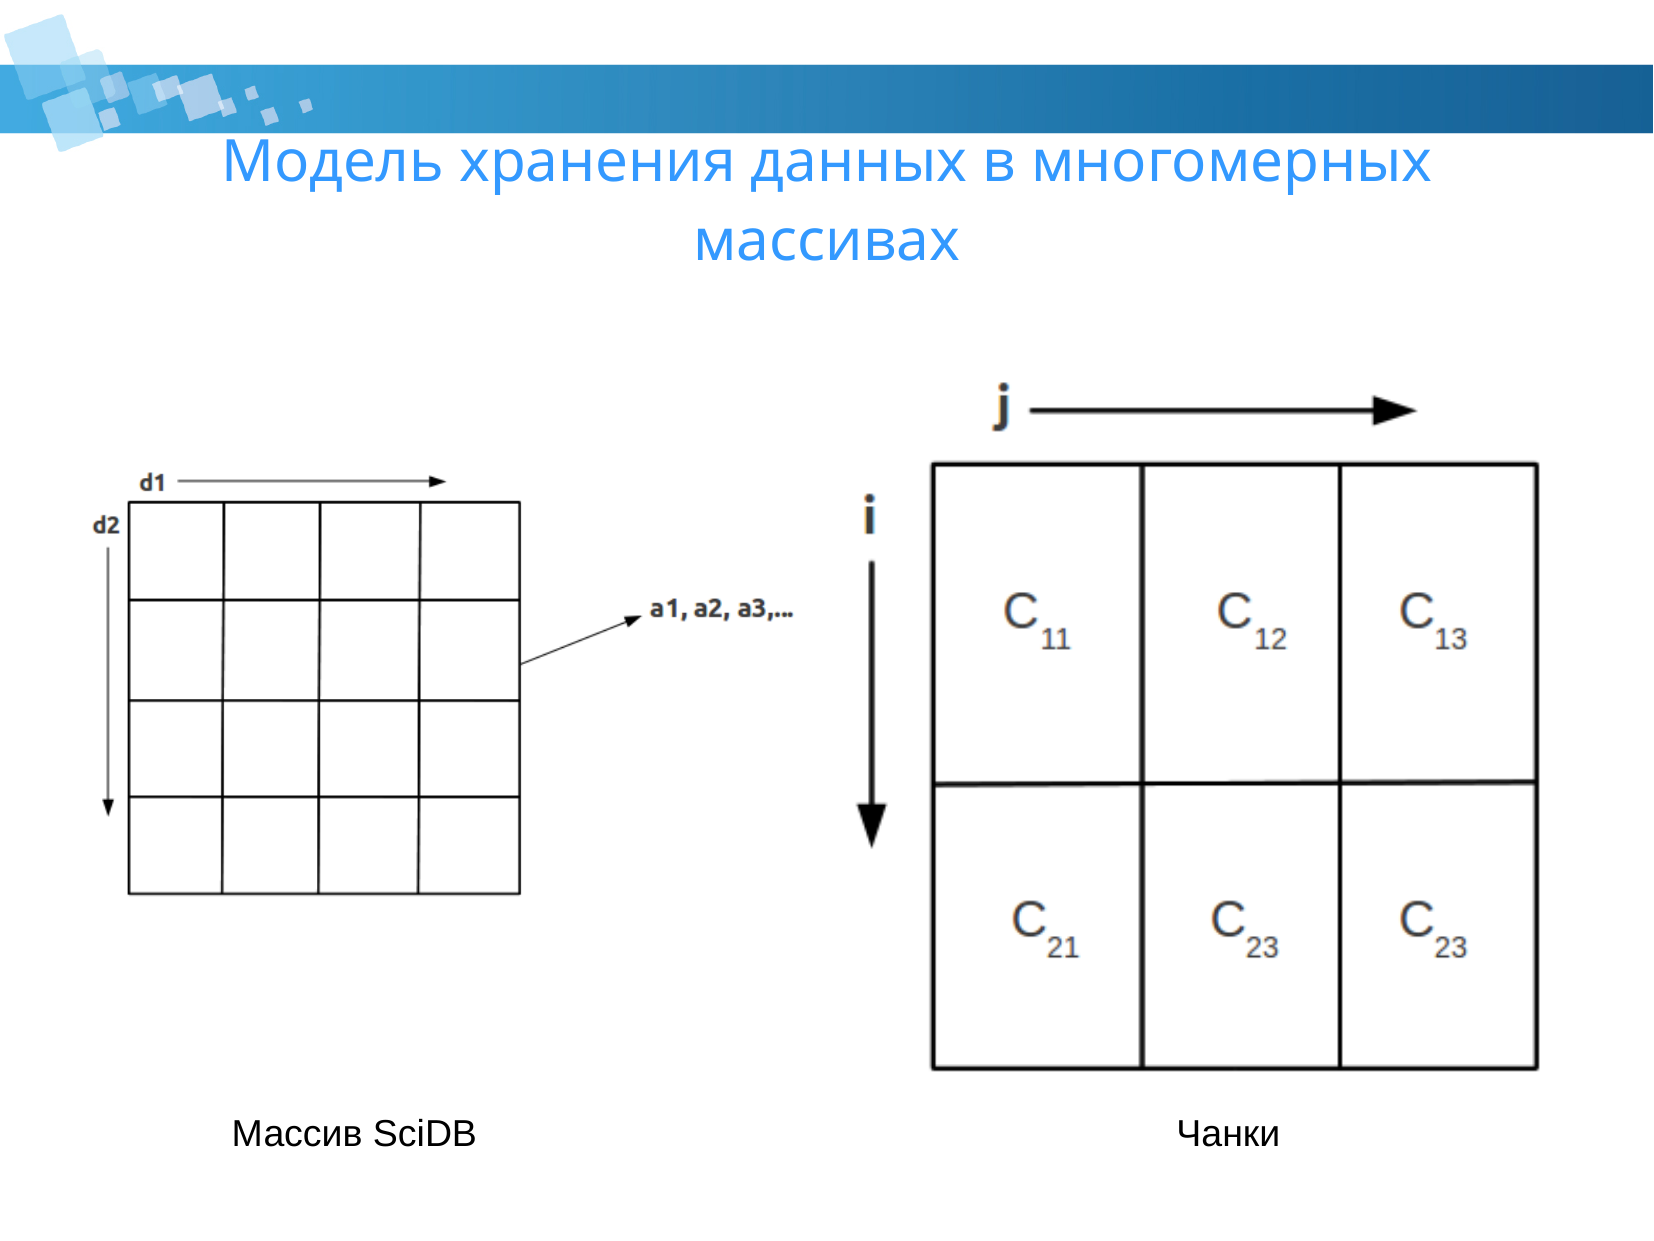

# Модель хранения данных в многомерных массивах
Массив SciDB
Чанки